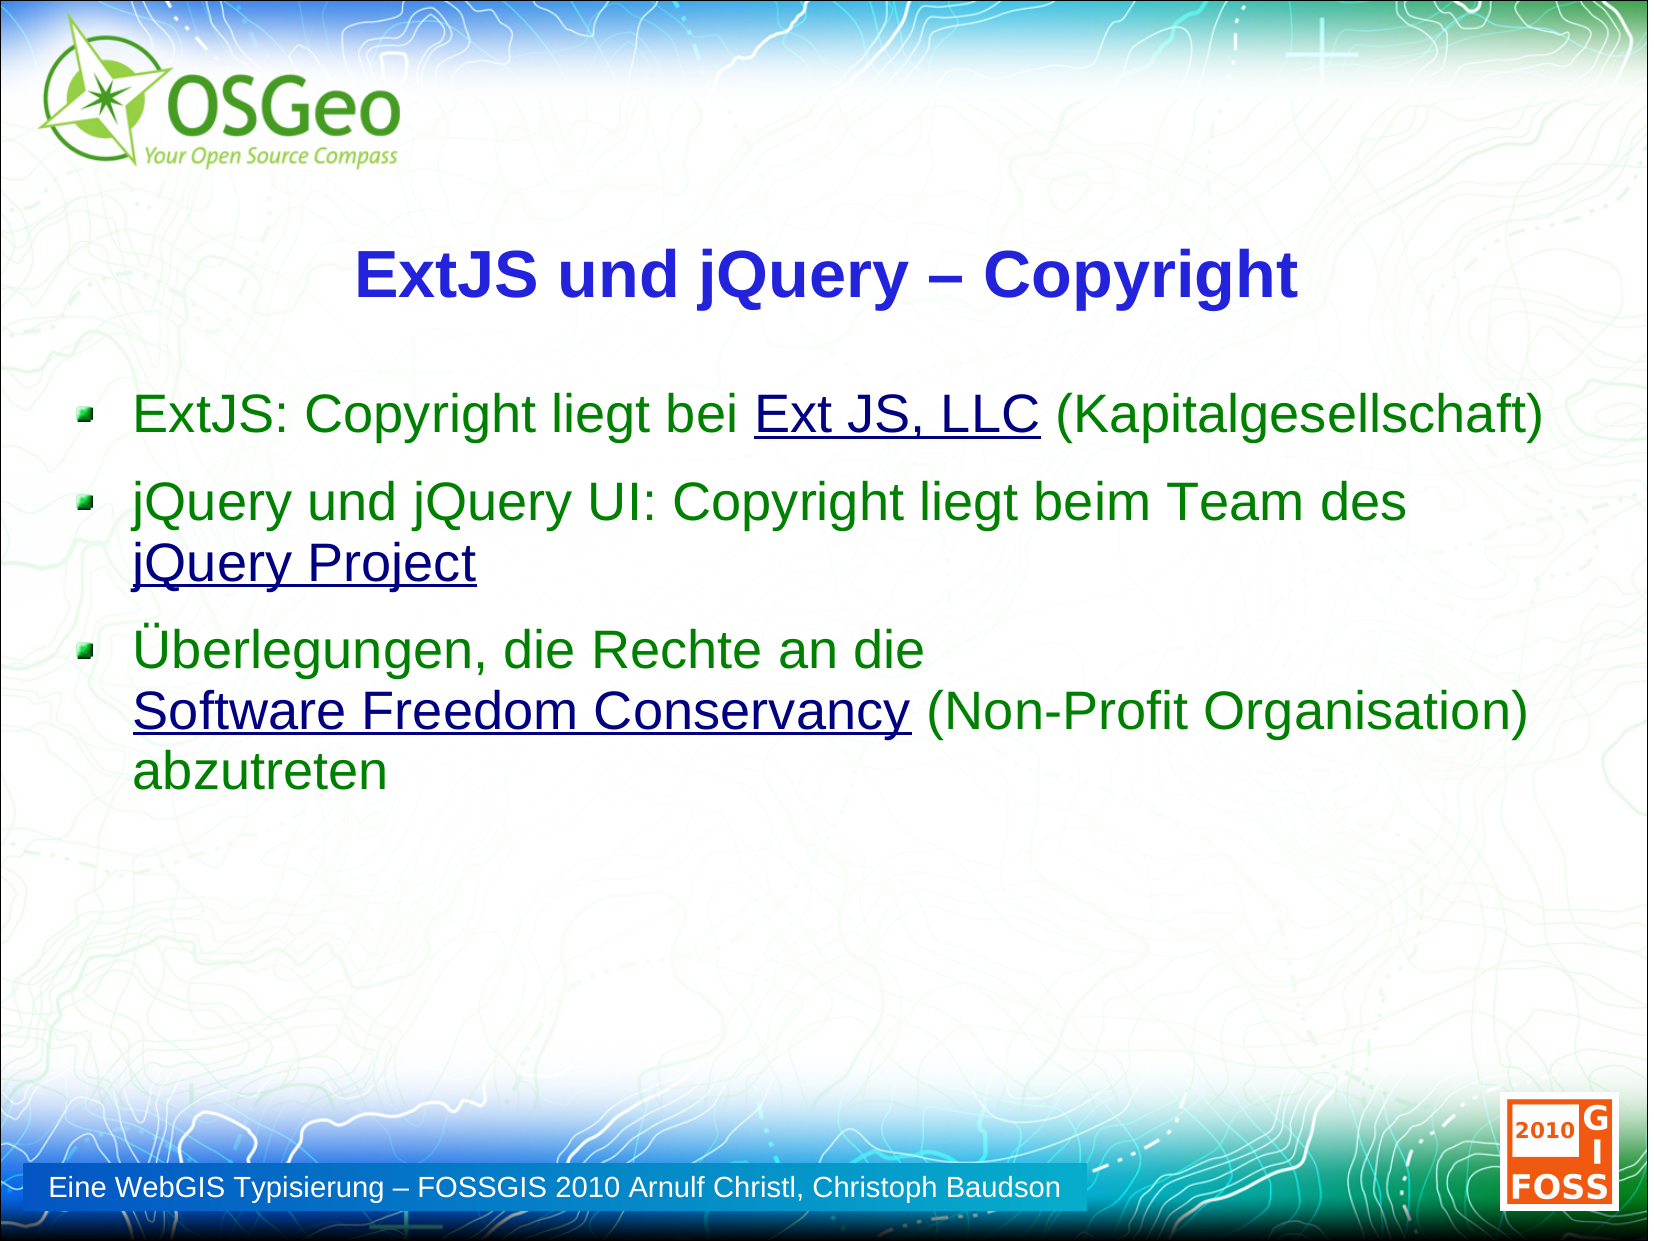

# ExtJS und jQuery – Copyright
ExtJS: Copyright liegt bei Ext JS, LLC (Kapitalgesellschaft)
jQuery und jQuery UI: Copyright liegt beim Team des jQuery Project
Überlegungen, die Rechte an die Software Freedom Conservancy (Non-Profit Organisation) abzutreten